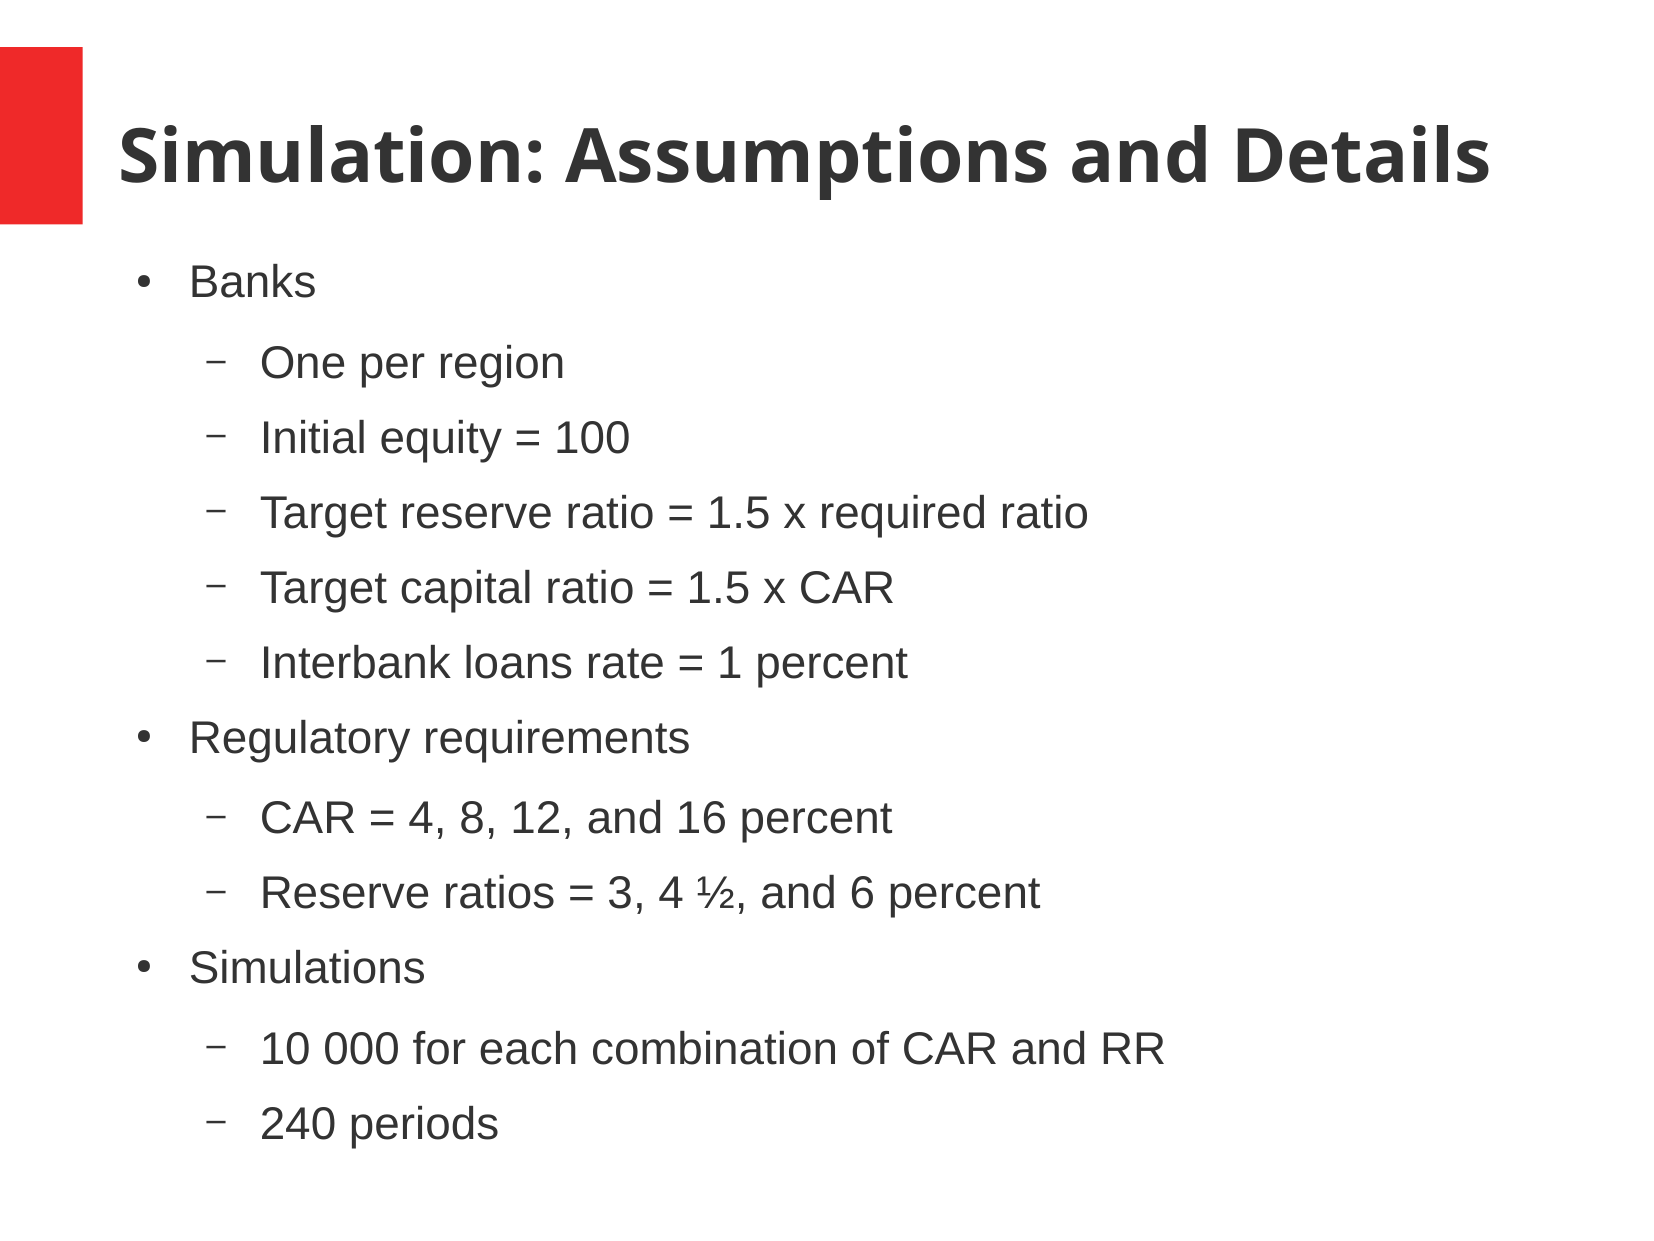

# Simulation: Assumptions and Details
Banks
One per region
Initial equity = 100
Target reserve ratio = 1.5 x required ratio
Target capital ratio = 1.5 x CAR
Interbank loans rate = 1 percent
Regulatory requirements
CAR = 4, 8, 12, and 16 percent
Reserve ratios = 3, 4 ½, and 6 percent
Simulations
10 000 for each combination of CAR and RR
240 periods